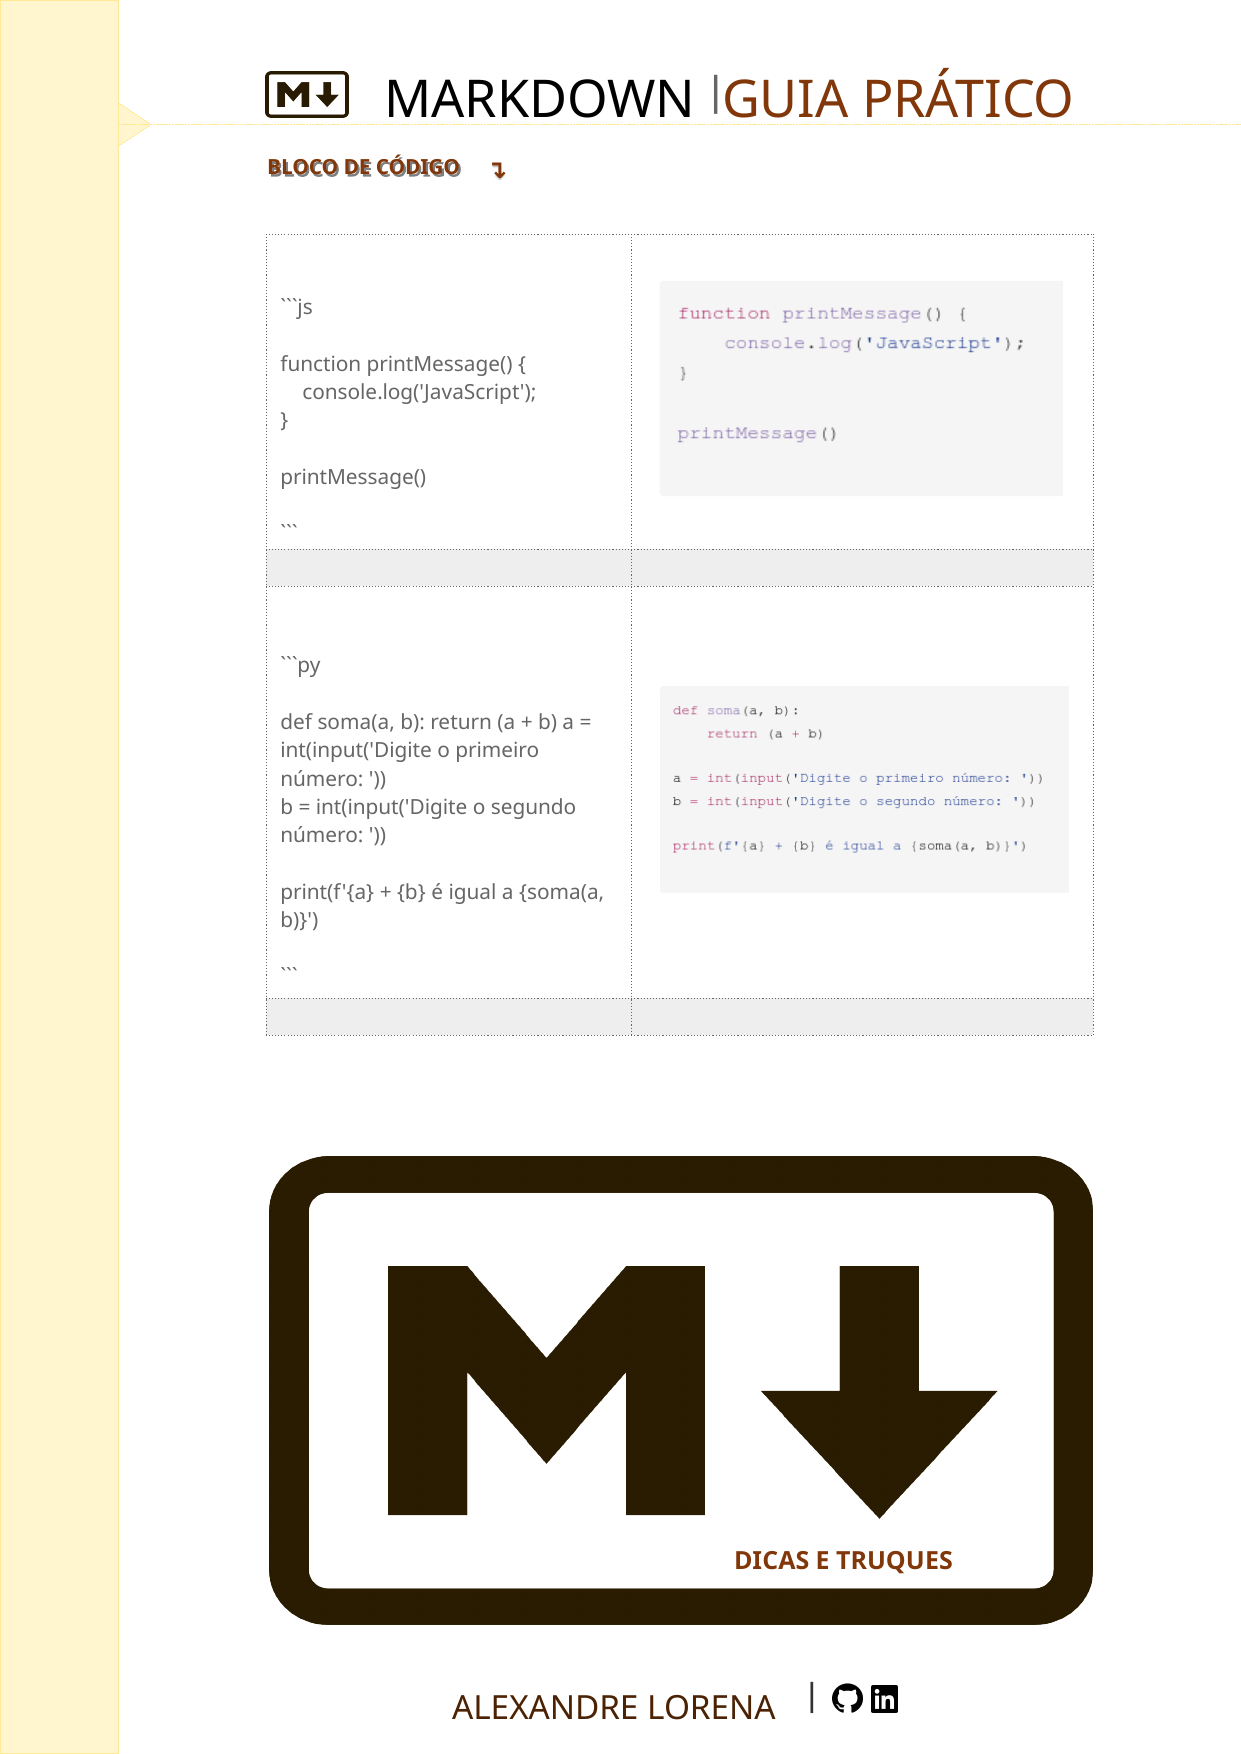

# MARKDOWN GUIA PRÁTICO
|
↴
BLOCO DE CÓDIGO
BLOCO DE CÓDIGO
| ```js function printMessage() { console.log('JavaScript'); } printMessage() ``` | |
| --- | --- |
| | |
| ```py def soma(a, b): return (a + b) a = int(input('Digite o primeiro número: ')) b = int(input('Digite o segundo número: ')) print(f'{a} + {b} é igual a {soma(a, b)}') ``` | |
| | |
DICAS E TRUQUES
|
ALEXANDRE LORENA